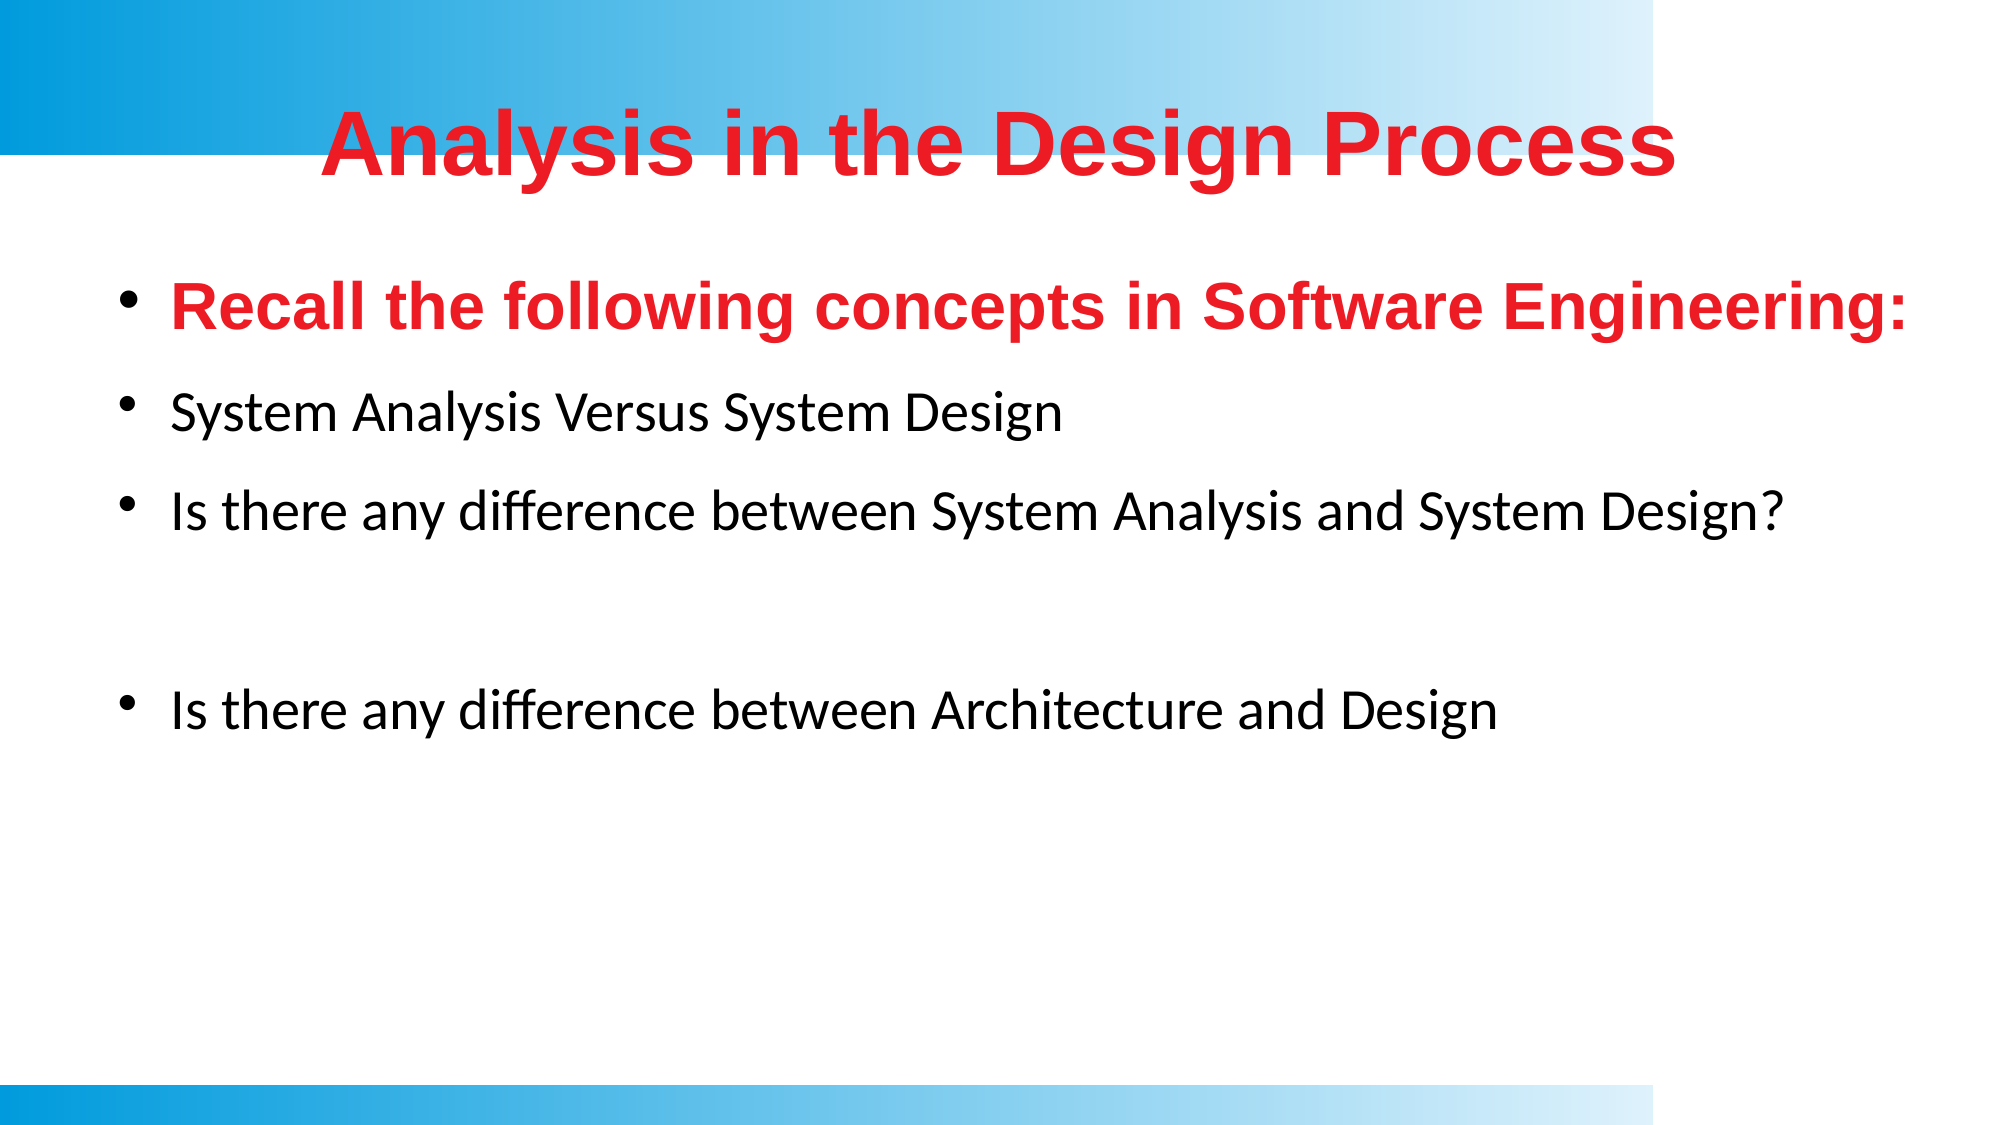

# Analysis in the Design Process
Recall the following concepts in Software Engineering:
System Analysis Versus System Design
Is there any difference between System Analysis and System Design?
Is there any difference between Architecture and Design